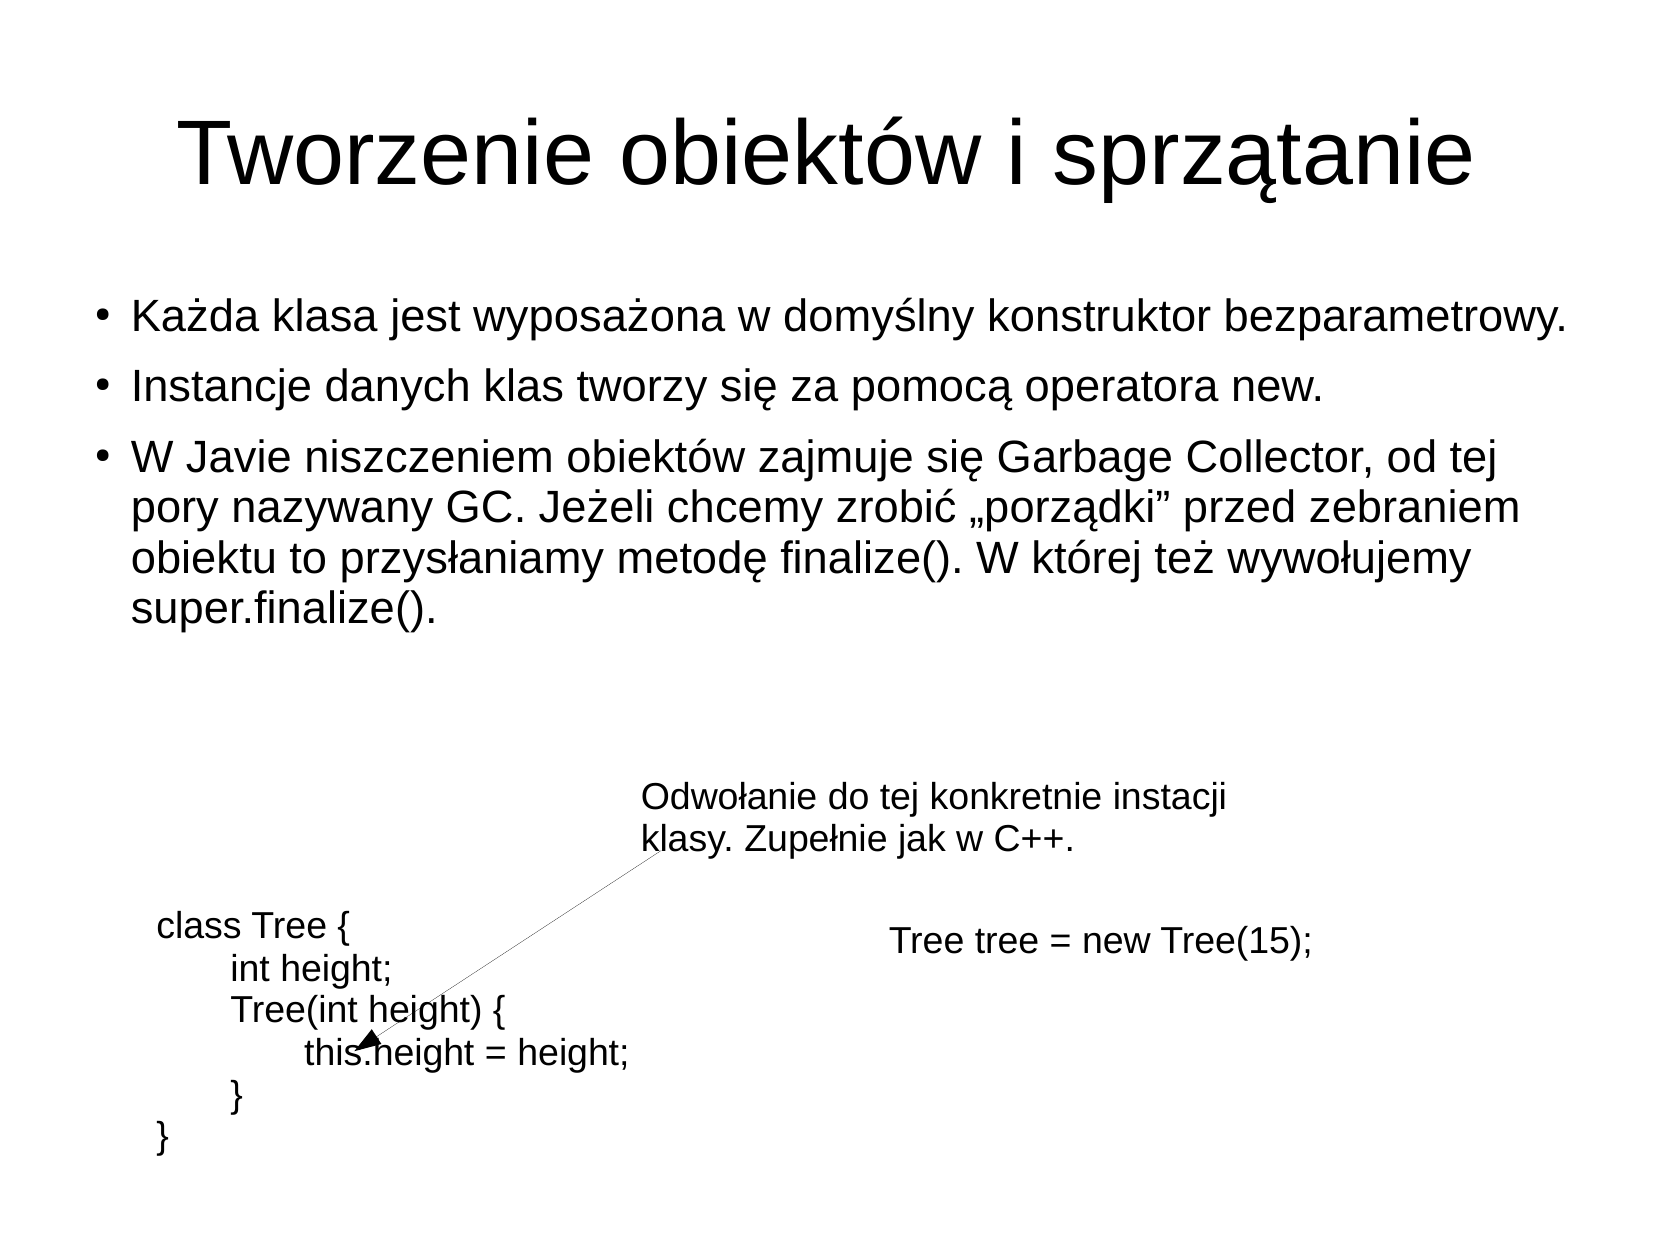

# Tworzenie obiektów i sprzątanie
Każda klasa jest wyposażona w domyślny konstruktor bezparametrowy.
Instancje danych klas tworzy się za pomocą operatora new.
W Javie niszczeniem obiektów zajmuje się Garbage Collector, od tej pory nazywany GC. Jeżeli chcemy zrobić „porządki” przed zebraniem obiektu to przysłaniamy metodę finalize(). W której też wywołujemy super.finalize().
Odwołanie do tej konkretnie instacji klasy. Zupełnie jak w C++.
class Tree {
	int height;
	Tree(int height) {
		this.height = height;
	}
}
Tree tree = new Tree(15);